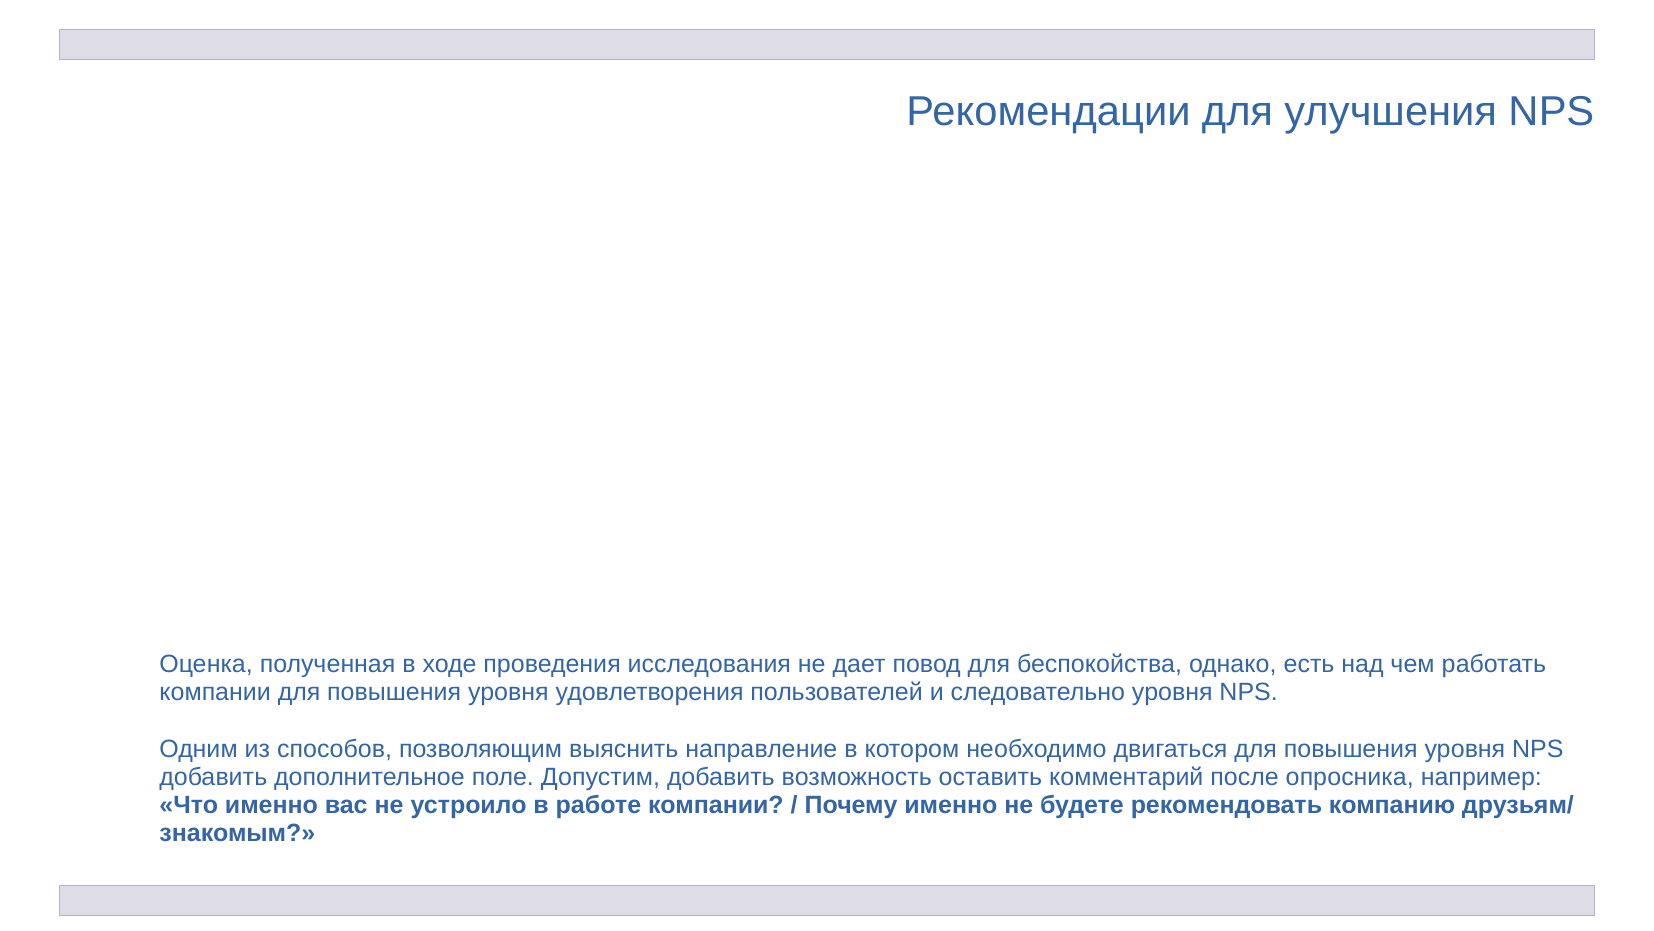

# Рекомендации для улучшения NPS
Оценка, полученная в ходе проведения исследования не дает повод для беспокойства, однако, есть над чем работать компании для повышения уровня удовлетворения пользователей и следовательно уровня NPS.
Одним из способов, позволяющим выяснить направление в котором необходимо двигаться для повышения уровня NPS добавить дополнительное поле. Допустим, добавить возможность оставить комментарий после опросника, например: «Что именно вас не устроило в работе компании? / Почему именно не будете рекомендовать компанию друзьям/ знакомым?»